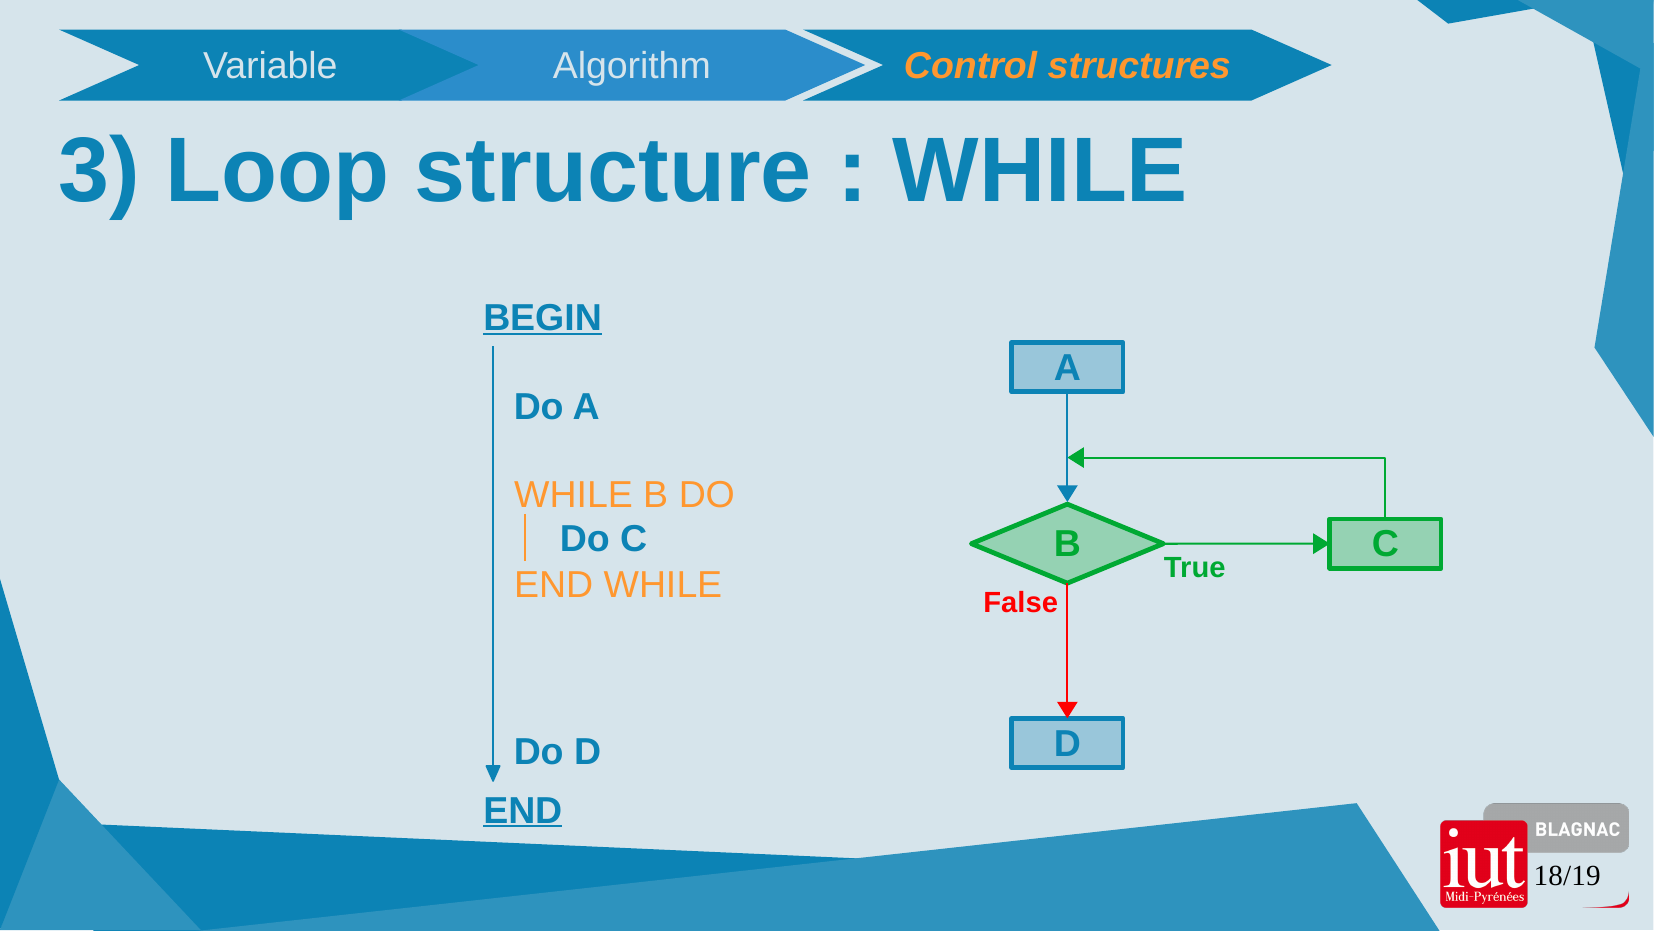

Variable
Algorithm
Control structures
# 3) Loop structure : WHILE
BEGIN
END
A
Do A
WHILE B DO
END WHILE
Do C
B
C
True
False
D
Do D
18